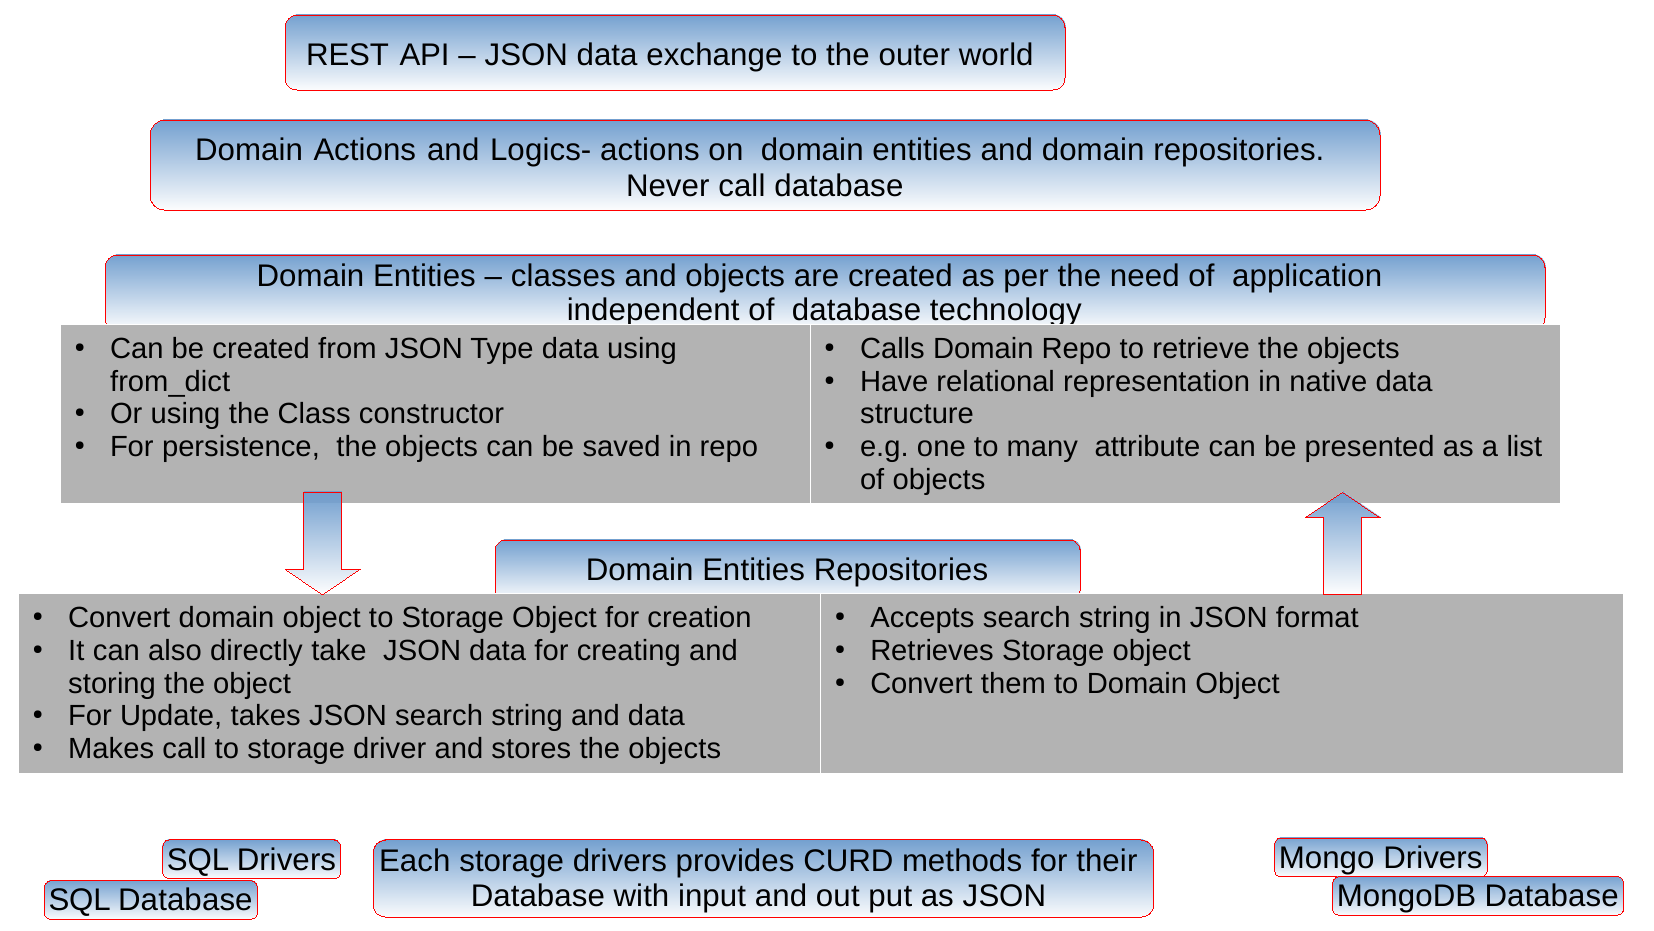

REST API – JSON data exchange to the outer world
Domain Actions and Logics- actions on domain entities and domain repositories.
Never call database
Domain Entities – classes and objects are created as per the need of application
independent of database technology
| Can be created from JSON Type data using from\_dict Or using the Class constructor For persistence, the objects can be saved in repo | Calls Domain Repo to retrieve the objects Have relational representation in native data structure e.g. one to many attribute can be presented as a list of objects |
| --- | --- |
Domain Entities Repositories
| Convert domain object to Storage Object for creation It can also directly take JSON data for creating and storing the object For Update, takes JSON search string and data Makes call to storage driver and stores the objects | Accepts search string in JSON format Retrieves Storage object Convert them to Domain Object |
| --- | --- |
Mongo Drivers
SQL Drivers
Each storage drivers provides CURD methods for their
Database with input and out put as JSON
MongoDB Database
SQL Database